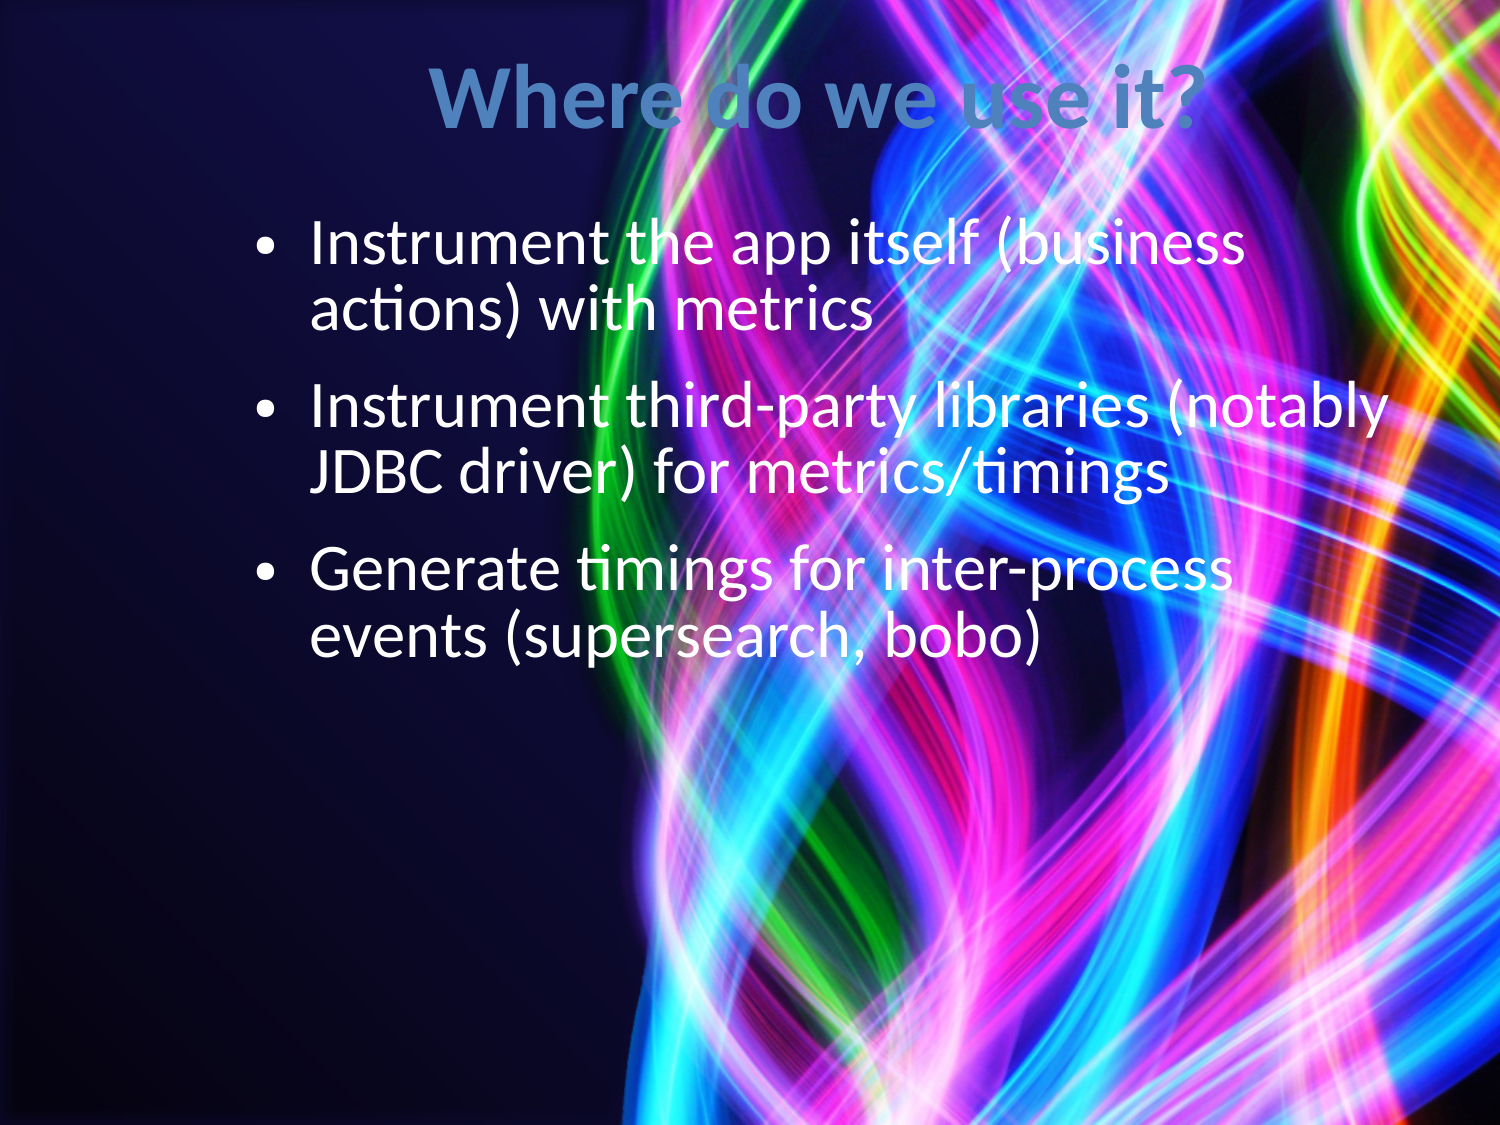

# Where do we use it?
Instrument the app itself (business actions) with metrics
Instrument third-party libraries (notably JDBC driver) for metrics/timings
Generate timings for inter-process events (supersearch, bobo)